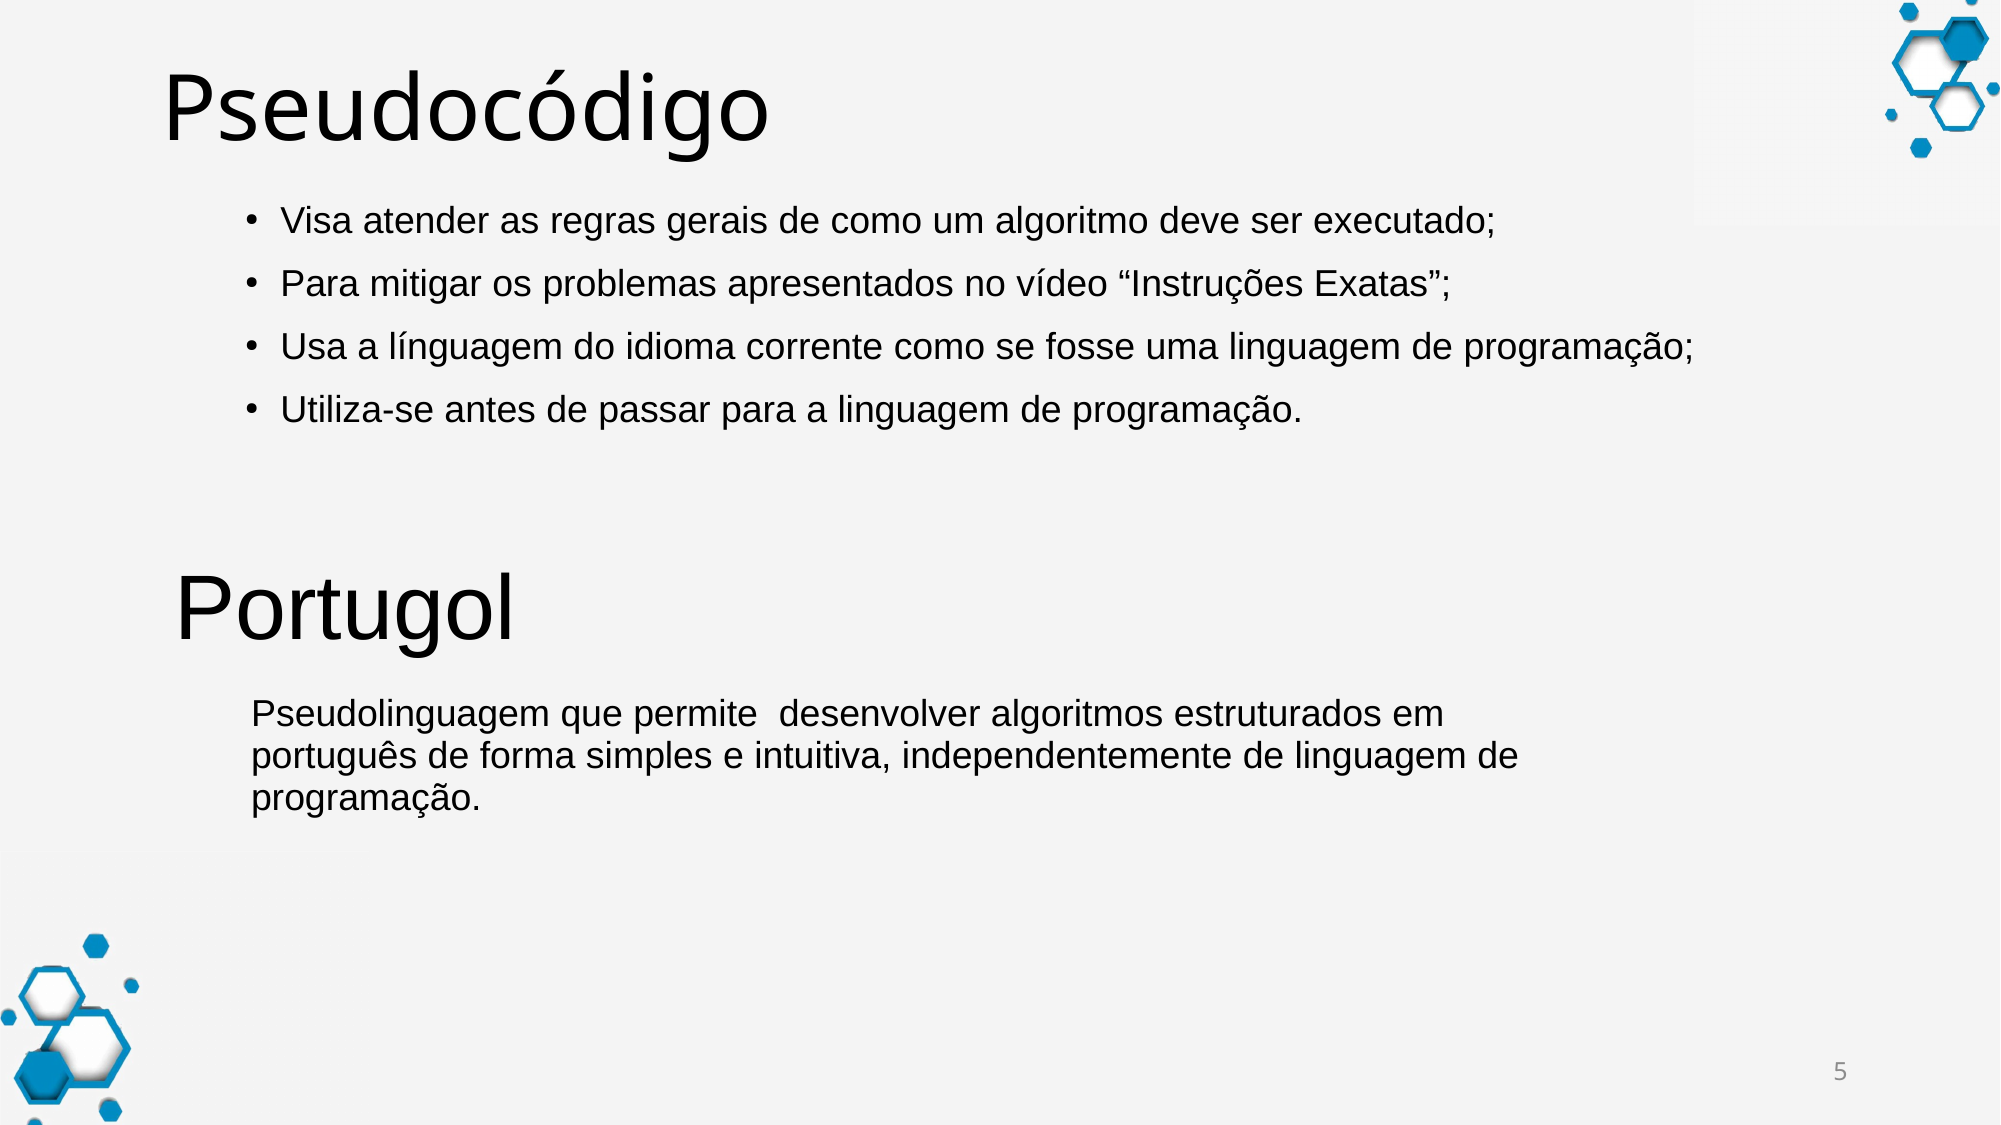

# Pseudocódigo
Visa atender as regras gerais de como um algoritmo deve ser executado;
Para mitigar os problemas apresentados no vídeo “Instruções Exatas”;
Usa a línguagem do idioma corrente como se fosse uma linguagem de programação;
Utiliza-se antes de passar para a linguagem de programação.
Portugol
Pseudolinguagem que permite desenvolver algoritmos estruturados em português de forma simples e intuitiva, independentemente de linguagem de programação.